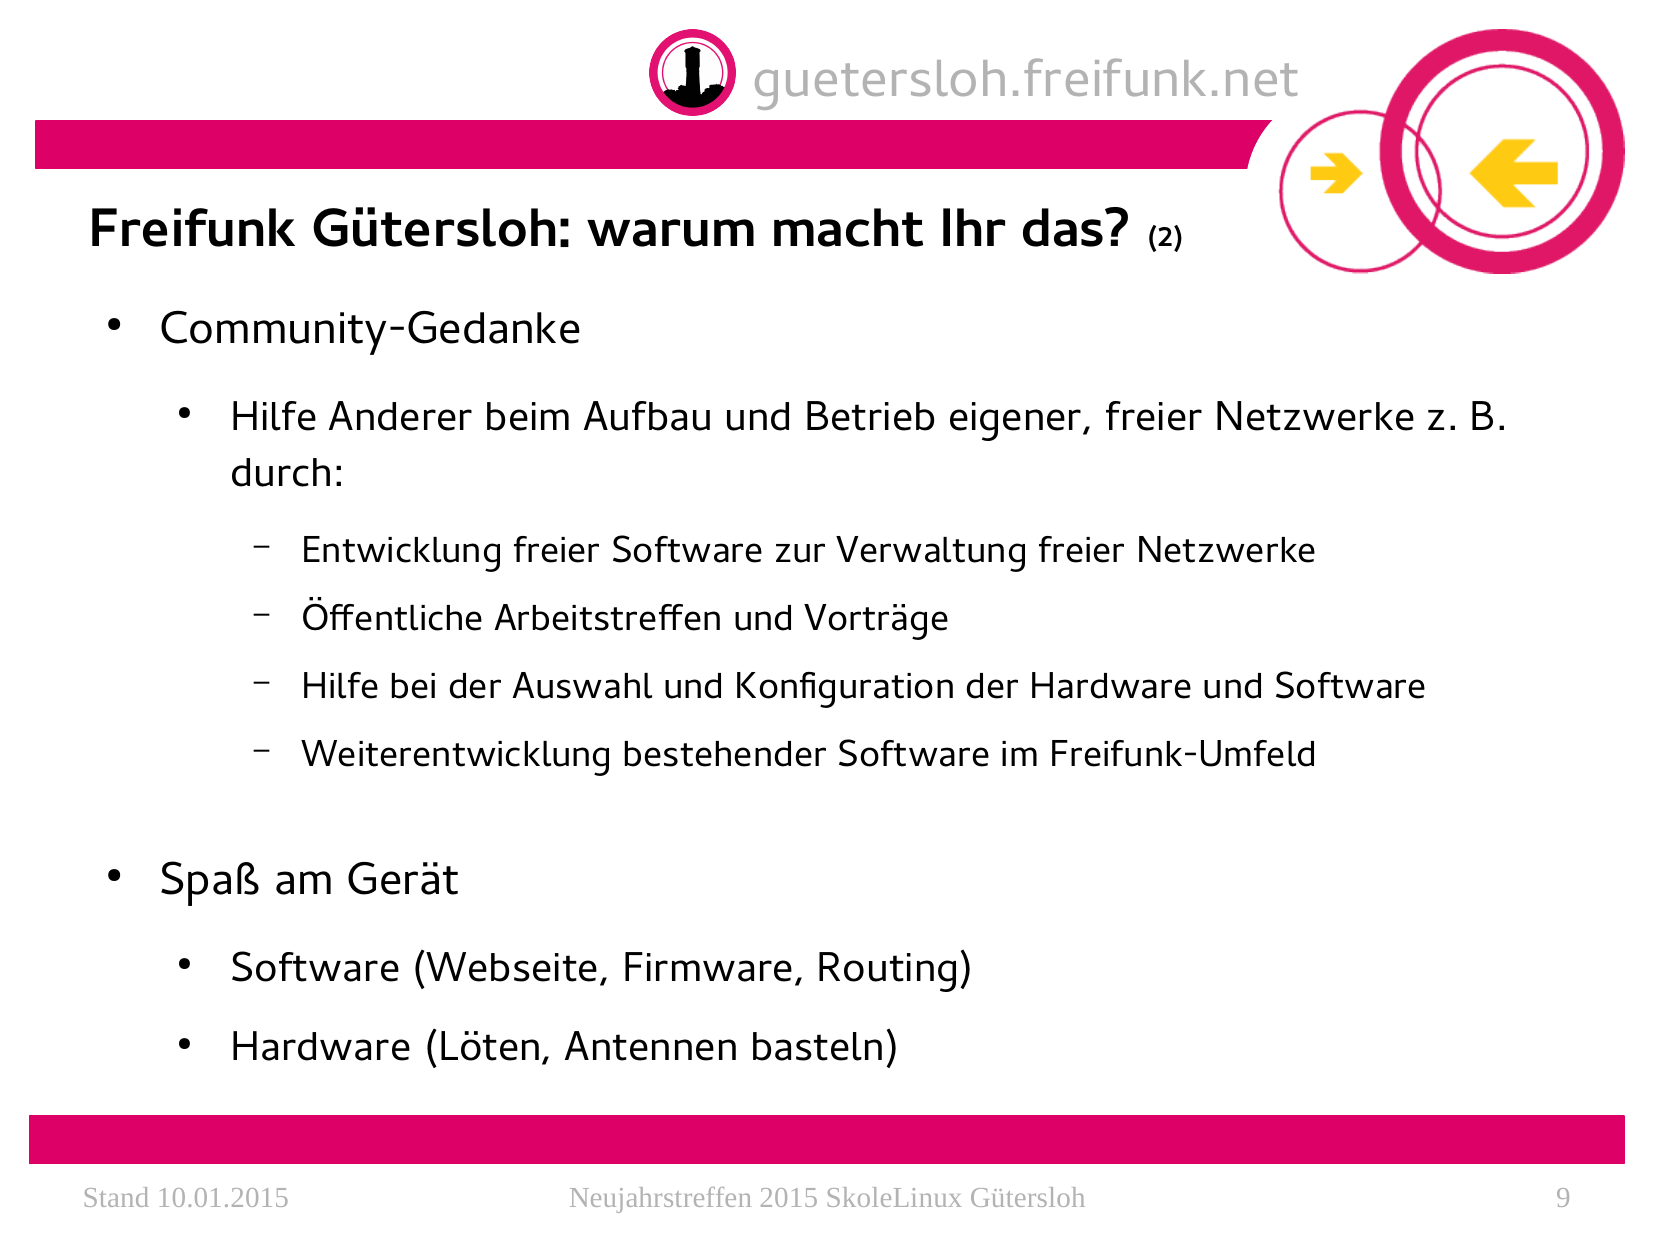

# Freifunk Gütersloh: warum macht Ihr das? (2)
Community-Gedanke
Hilfe Anderer beim Aufbau und Betrieb eigener, freier Netzwerke z. B. durch:
Entwicklung freier Software zur Verwaltung freier Netzwerke
Öffentliche Arbeitstreffen und Vorträge
Hilfe bei der Auswahl und Konfiguration der Hardware und Software
Weiterentwicklung bestehender Software im Freifunk-Umfeld
Spaß am Gerät
Software (Webseite, Firmware, Routing)
Hardware (Löten, Antennen basteln)
Stand 10.01.2015
Neujahrstreffen 2015 SkoleLinux Gütersloh
9